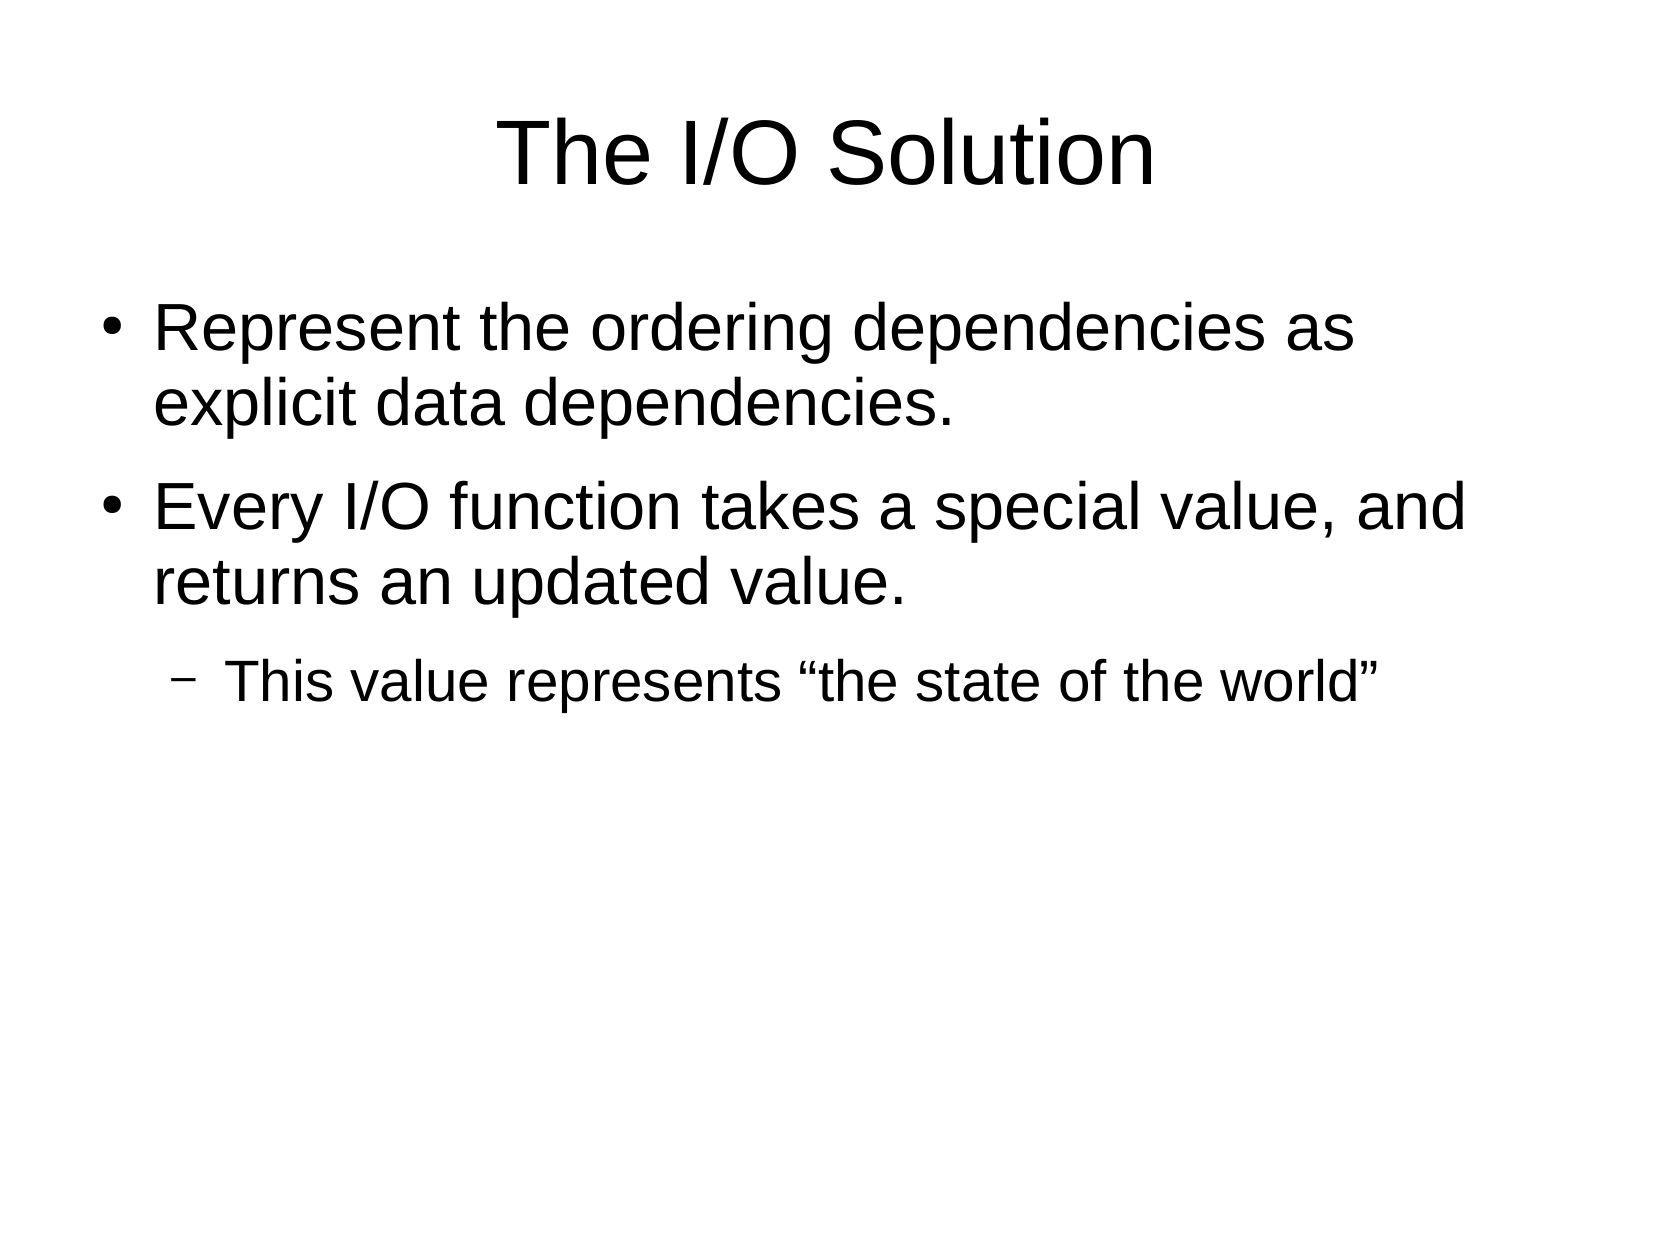

# The I/O Solution
Represent the ordering dependencies as explicit data dependencies.
Every I/O function takes a special value, and returns an updated value.
This value represents “the state of the world”